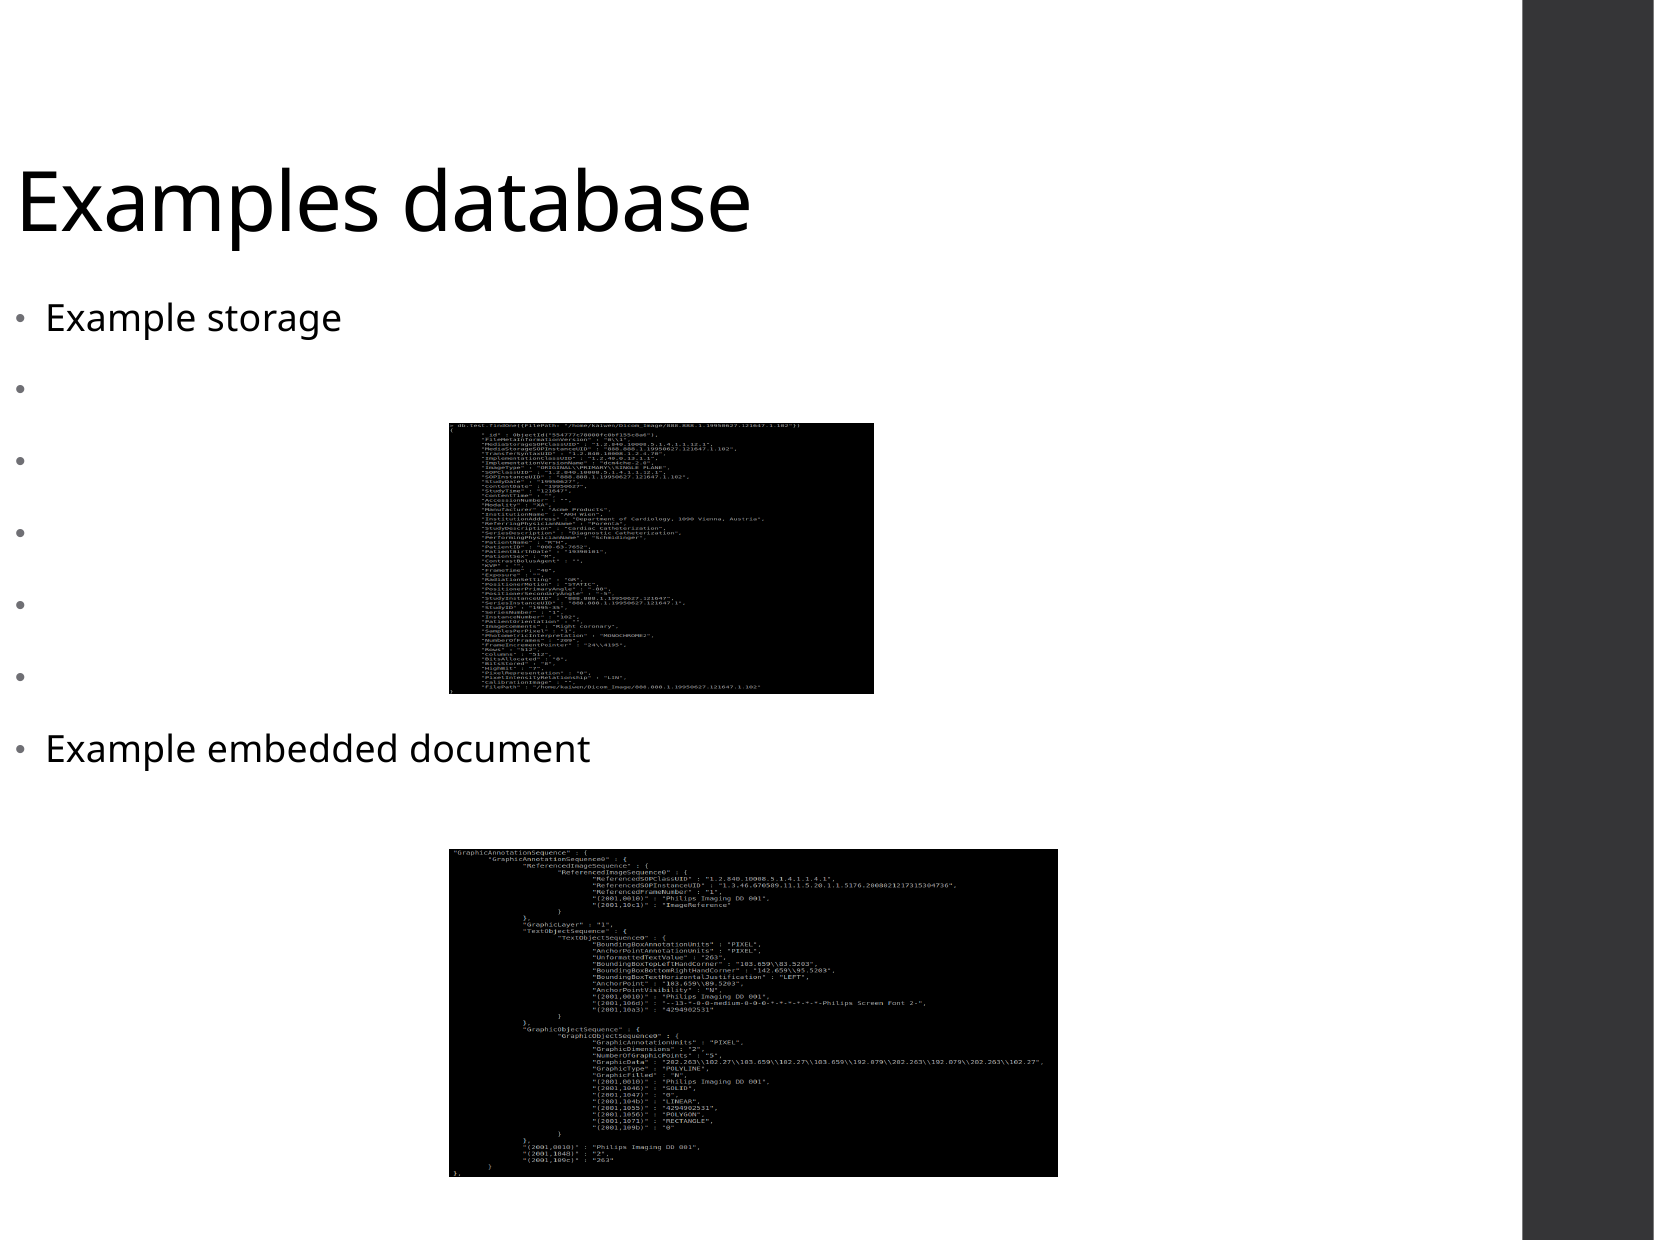

# Examples database
Example storage
Example embedded document